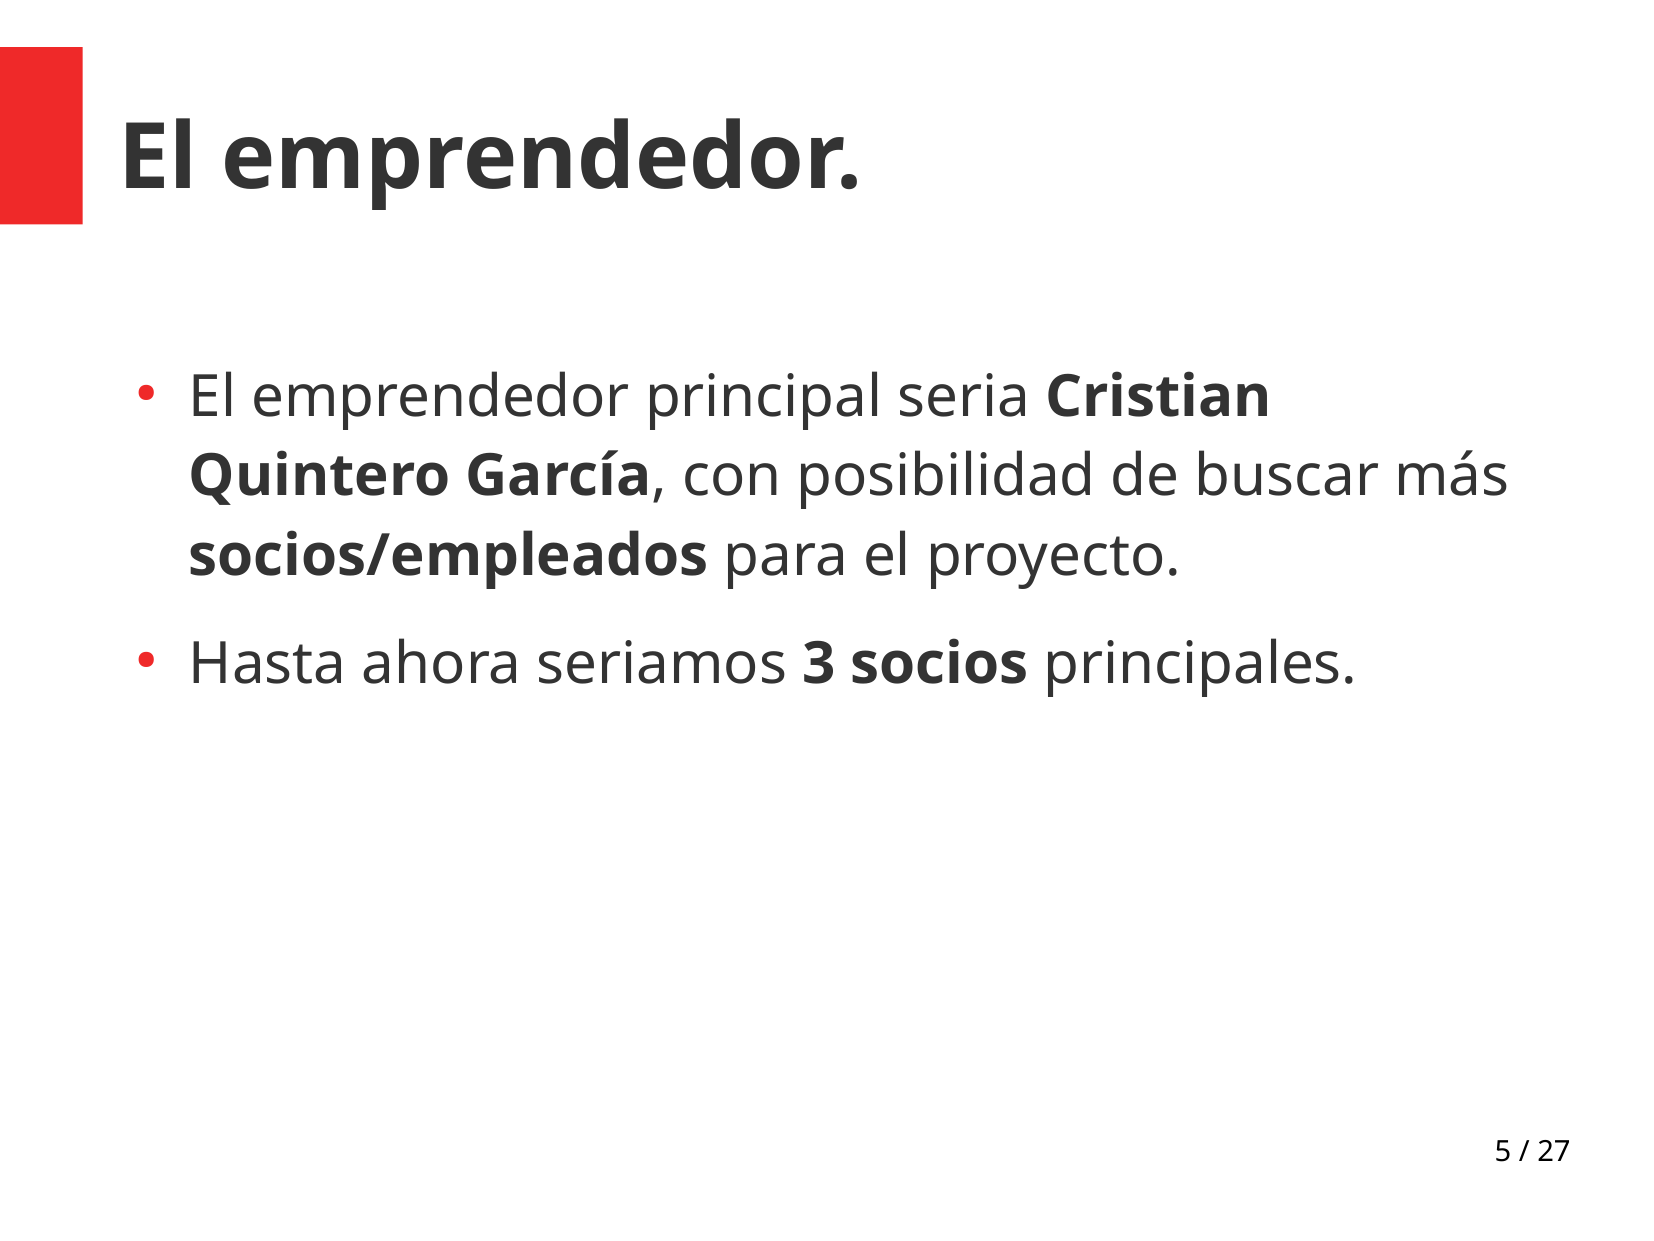

# El emprendedor.
El emprendedor principal seria Cristian Quintero García, con posibilidad de buscar más socios/empleados para el proyecto.
Hasta ahora seriamos 3 socios principales.
5